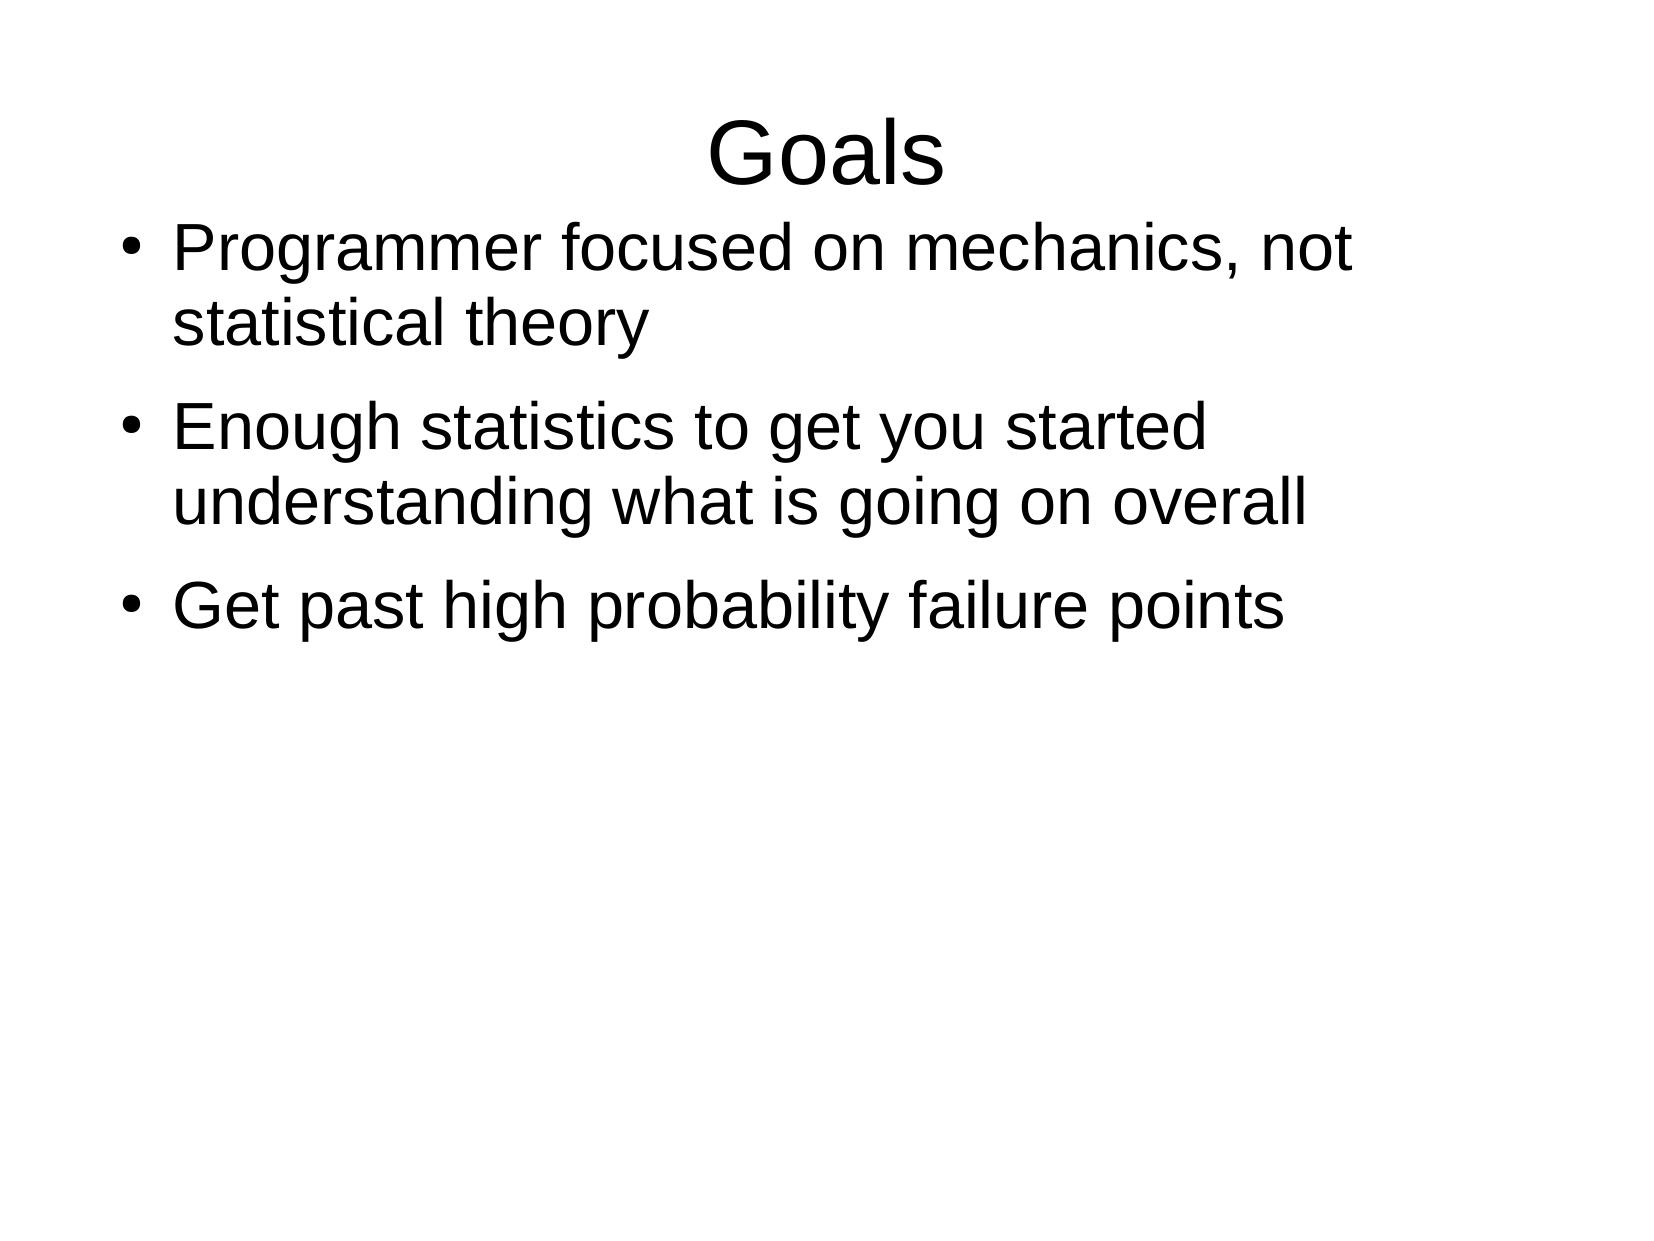

# Goals
Programmer focused on mechanics, not statistical theory
Enough statistics to get you started understanding what is going on overall
Get past high probability failure points